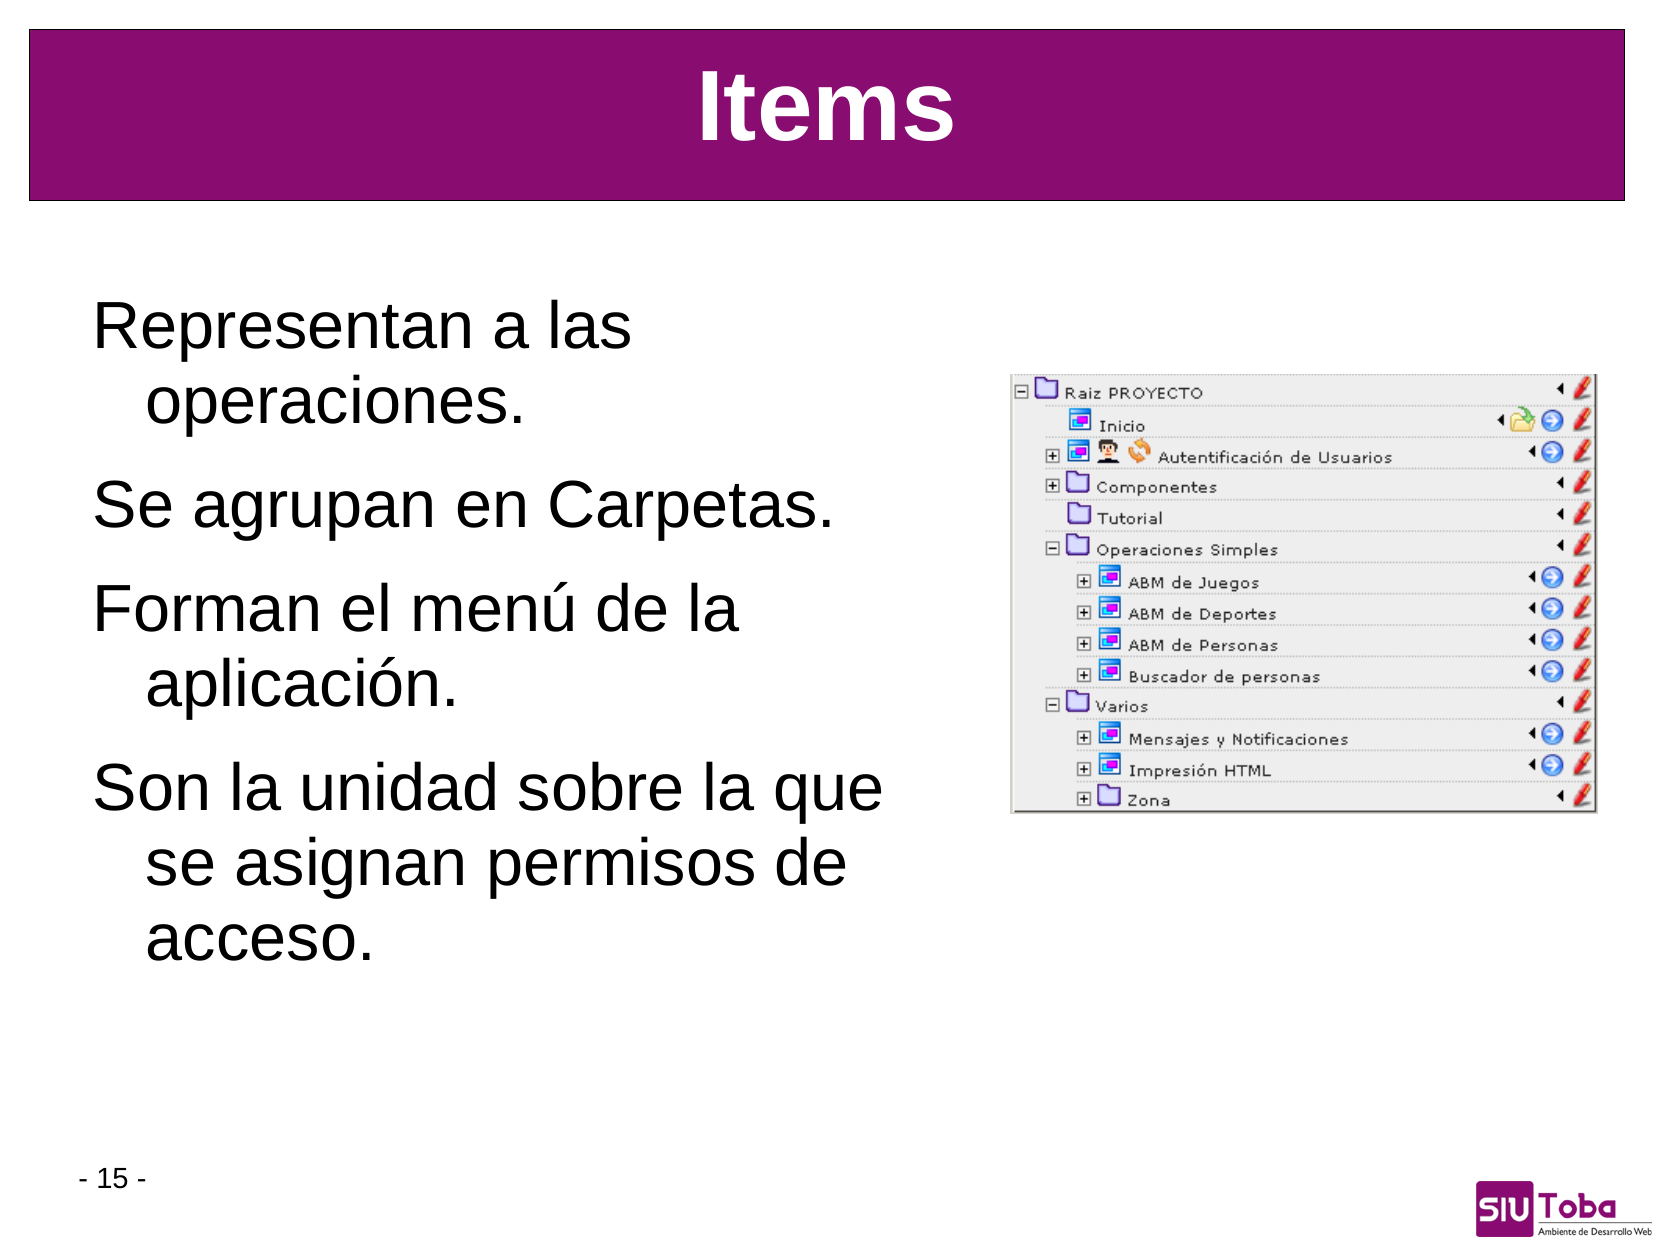

# Items
Representan a las operaciones.
Se agrupan en Carpetas.
Forman el menú de la aplicación.
Son la unidad sobre la que se asignan permisos de acceso.
15